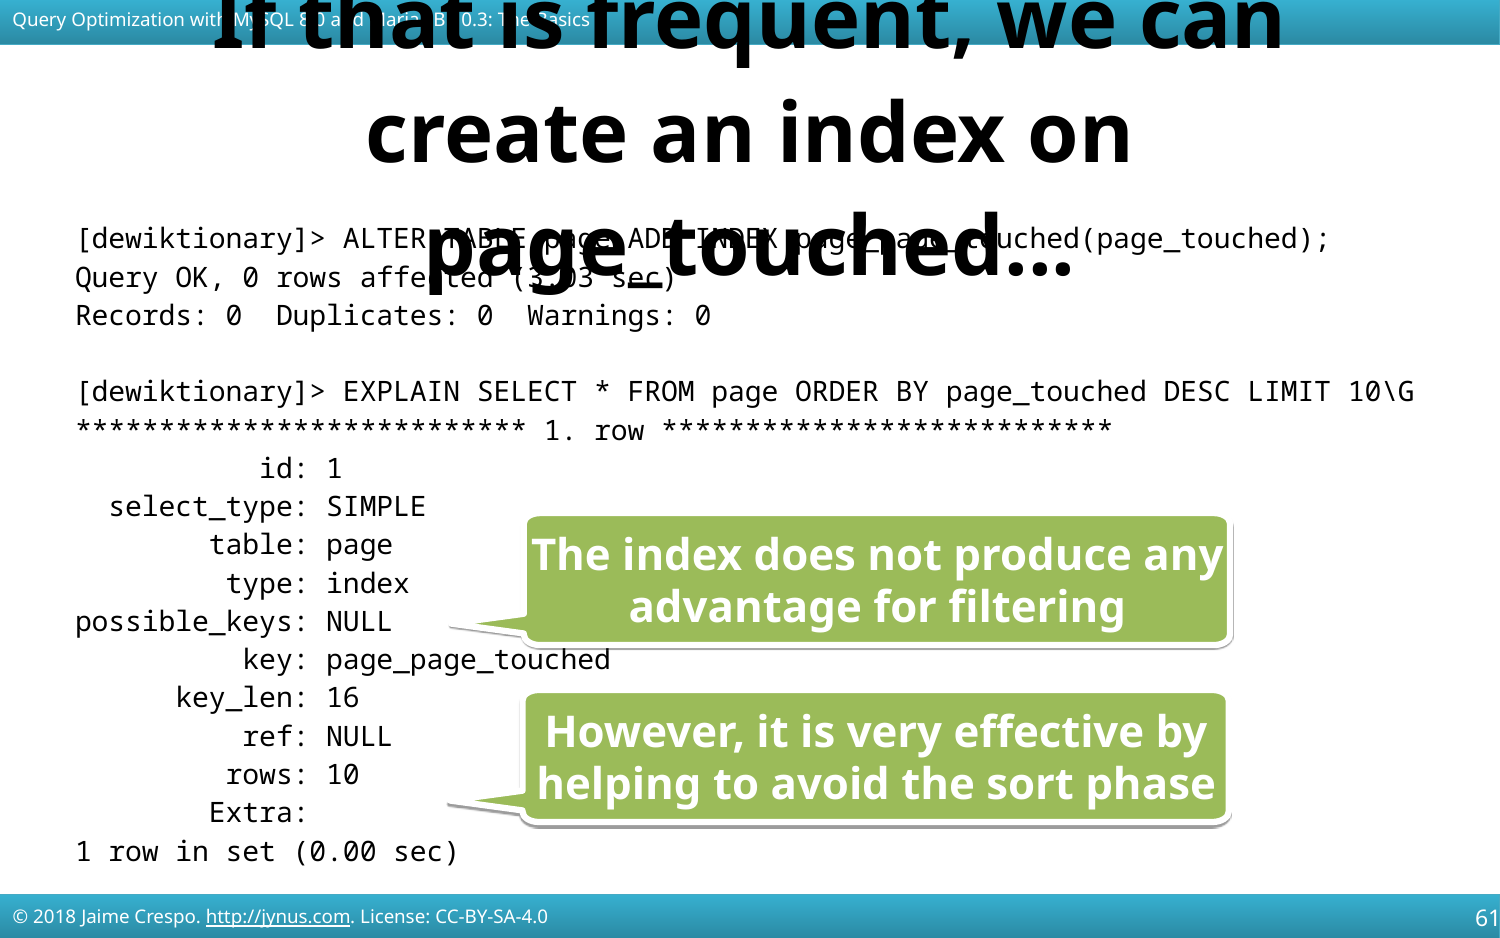

# If that is frequent, we can create an index on page_touched...
[dewiktionary]> ALTER TABLE page ADD INDEX page_page_touched(page_touched);
Query OK, 0 rows affected (3.03 sec)
Records: 0 Duplicates: 0 Warnings: 0
[dewiktionary]> EXPLAIN SELECT * FROM page ORDER BY page_touched DESC LIMIT 10\G
*************************** 1. row ***************************
 id: 1
 select_type: SIMPLE
 table: page
 type: index
possible_keys: NULL
 key: page_page_touched
 key_len: 16
 ref: NULL
 rows: 10
 Extra:
1 row in set (0.00 sec)
The index does not produce any advantage for filtering
However, it is very effective by helping to avoid the sort phase